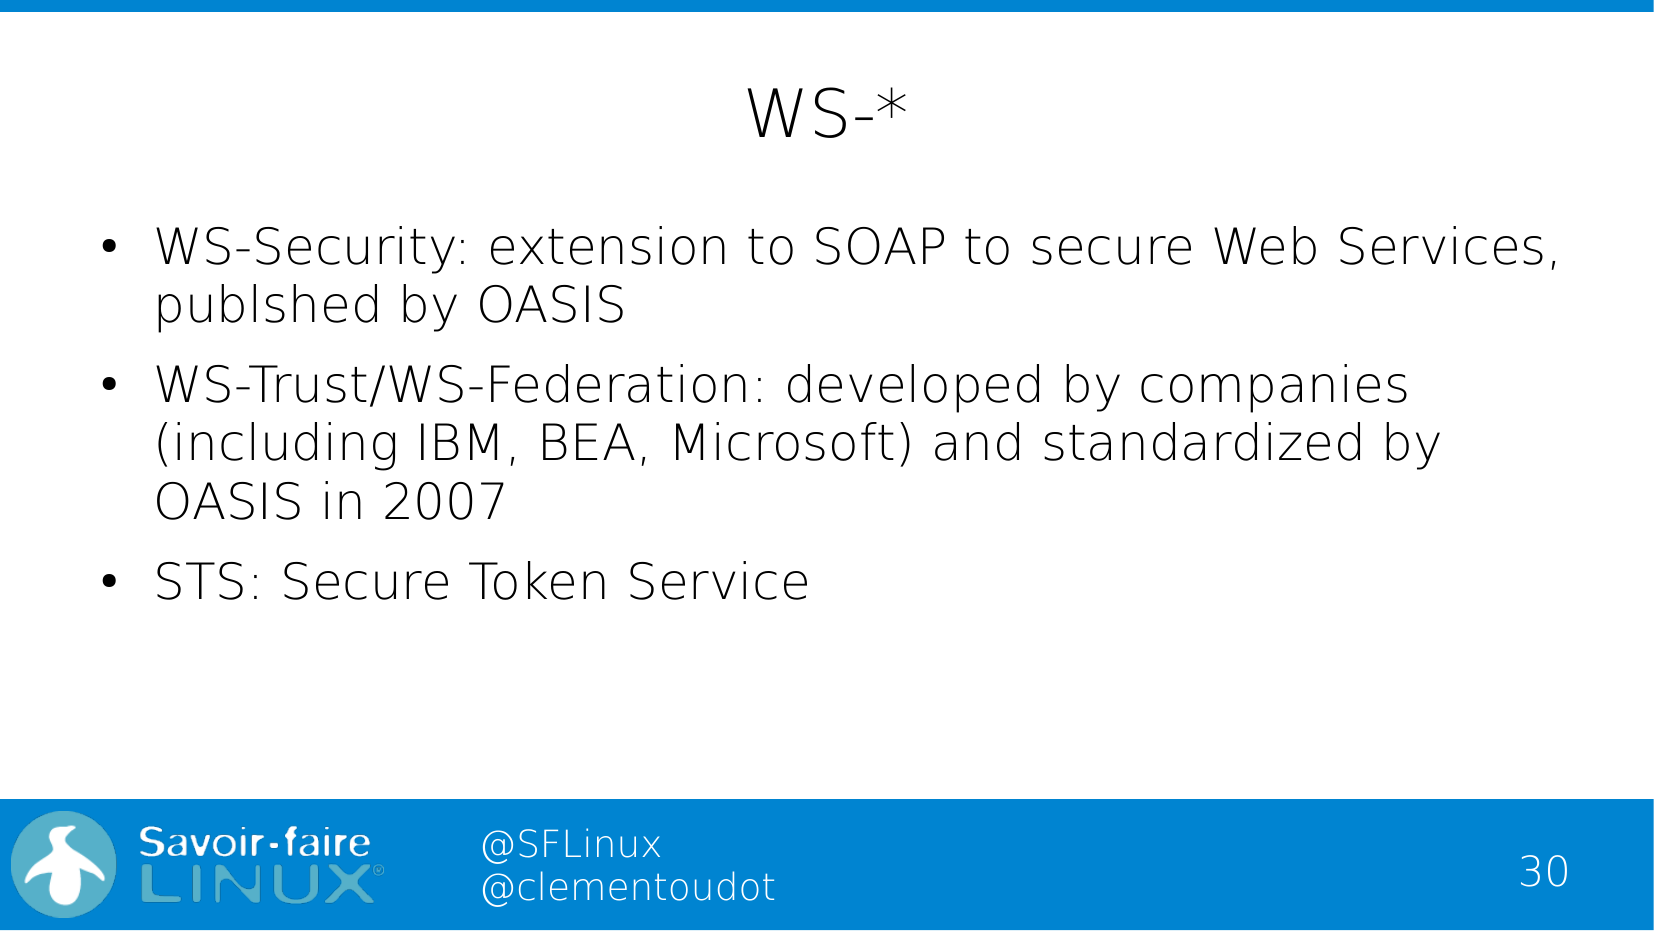

# WS-*
WS-Security: extension to SOAP to secure Web Services, publshed by OASIS
WS-Trust/WS-Federation: developed by companies (including IBM, BEA, Microsoft) and standardized by OASIS in 2007
STS: Secure Token Service
30